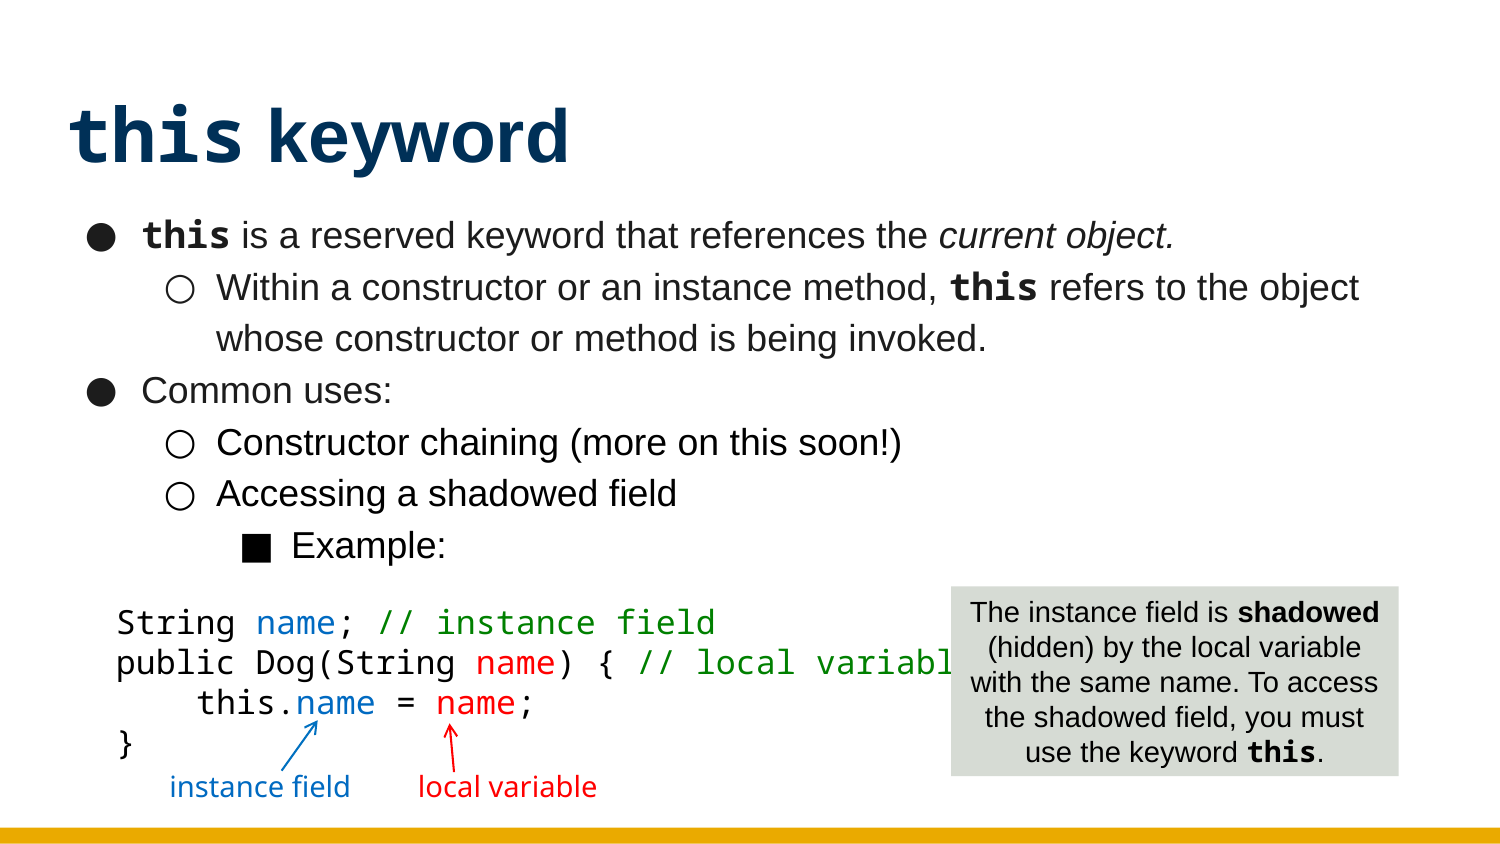

# this keyword
this is a reserved keyword that references the current object.
Within a constructor or an instance method, this refers to the object whose constructor or method is being invoked.
Common uses:
Constructor chaining (more on this soon!)
Accessing a shadowed field
Example:
The instance field is shadowed (hidden) by the local variable with the same name. To access the shadowed field, you must use the keyword this.
String name; // instance field
public Dog(String name) { // local variable
    this.name = name;
}
instance field
local variable